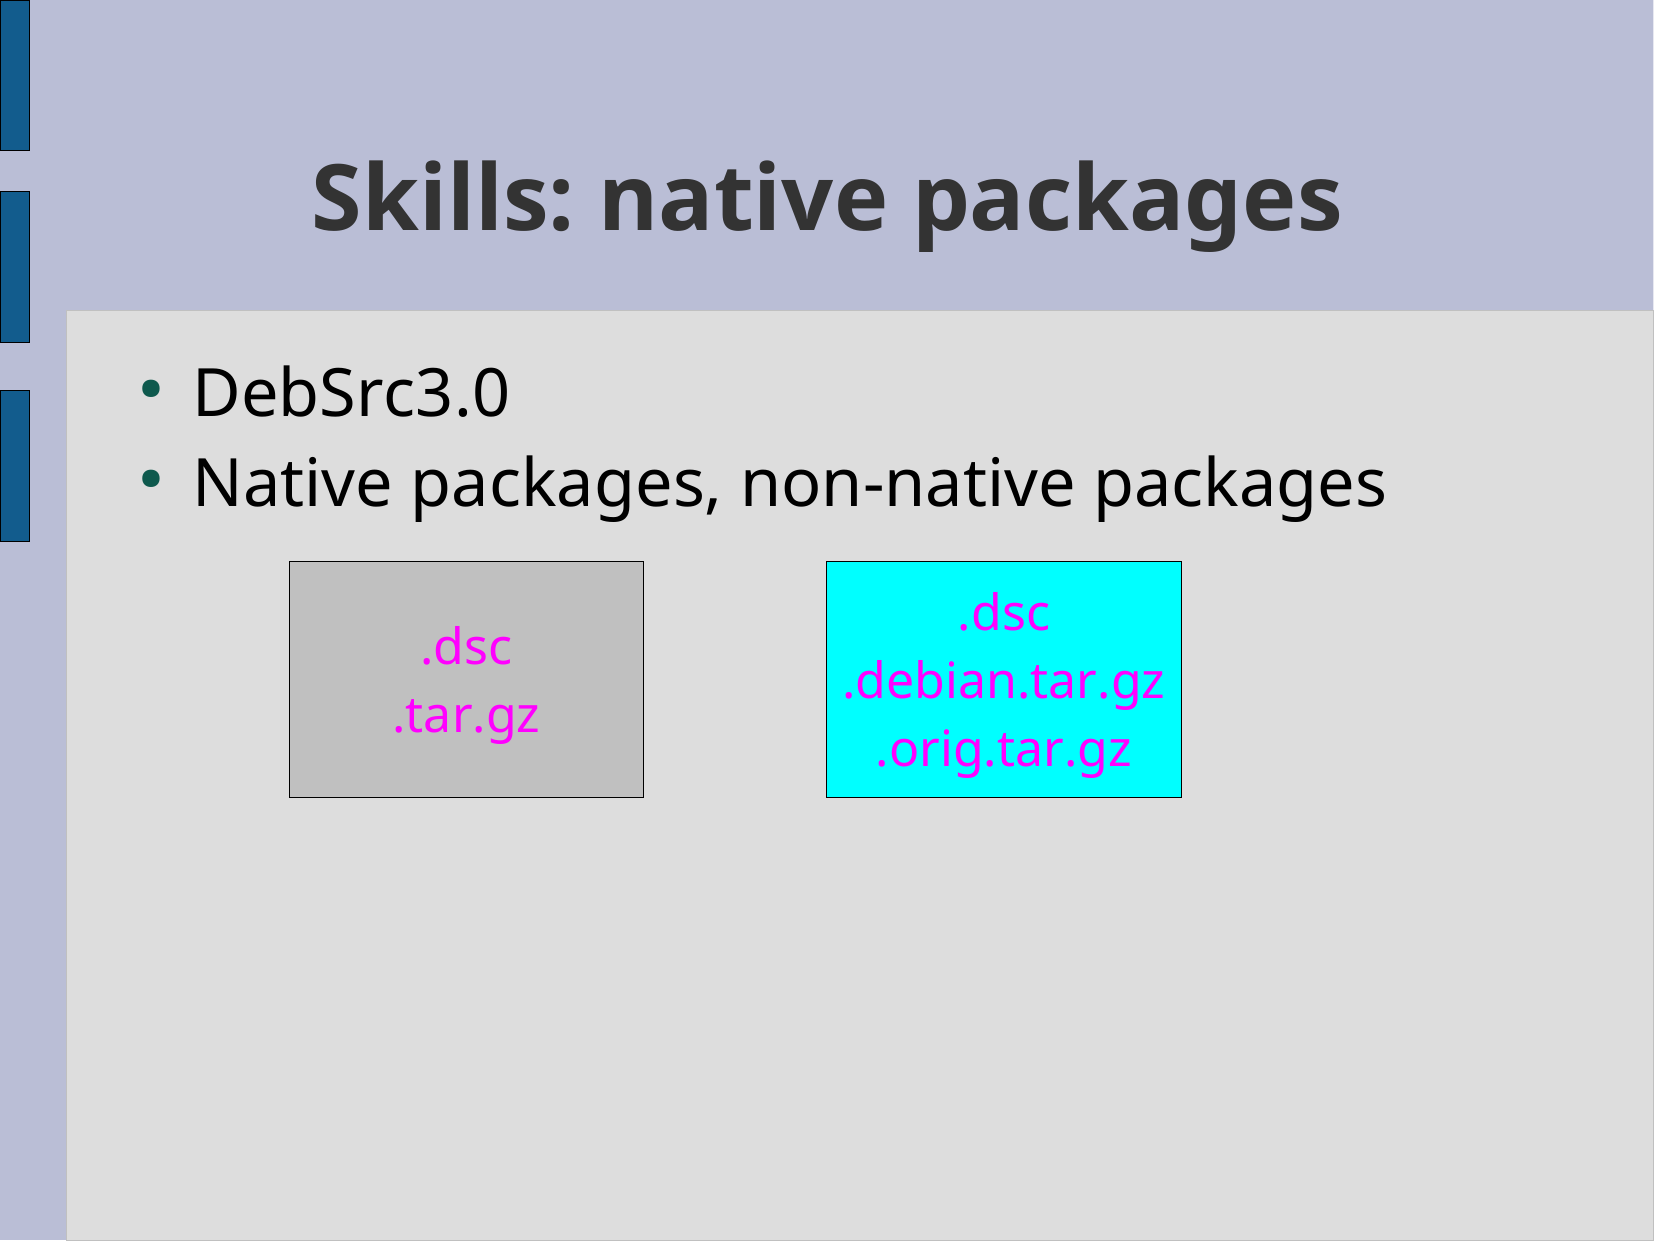

# Skills: native packages
DebSrc3.0
Native packages, non-native packages
.dsc
.tar.gz
.dsc
.debian.tar.gz
.orig.tar.gz